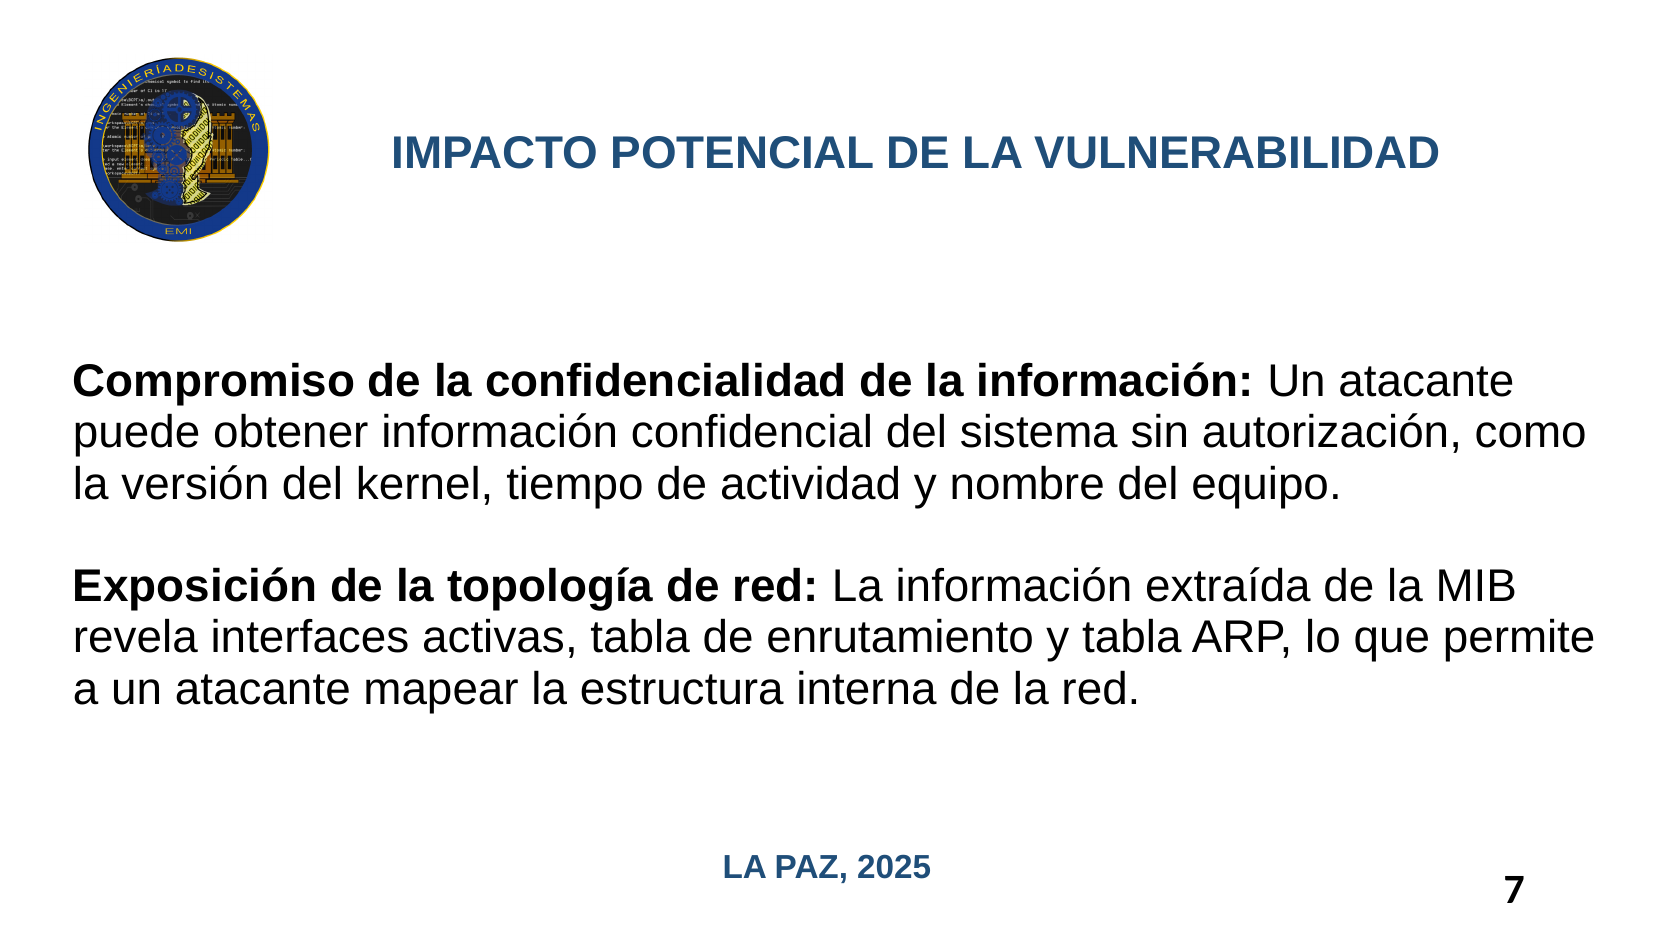

# IMPACTO POTENCIAL DE LA VULNERABILIDAD
Compromiso de la confidencialidad de la información: Un atacante puede obtener información confidencial del sistema sin autorización, como la versión del kernel, tiempo de actividad y nombre del equipo.
Exposición de la topología de red: La información extraída de la MIB revela interfaces activas, tabla de enrutamiento y tabla ARP, lo que permite a un atacante mapear la estructura interna de la red.
LA PAZ, 2025